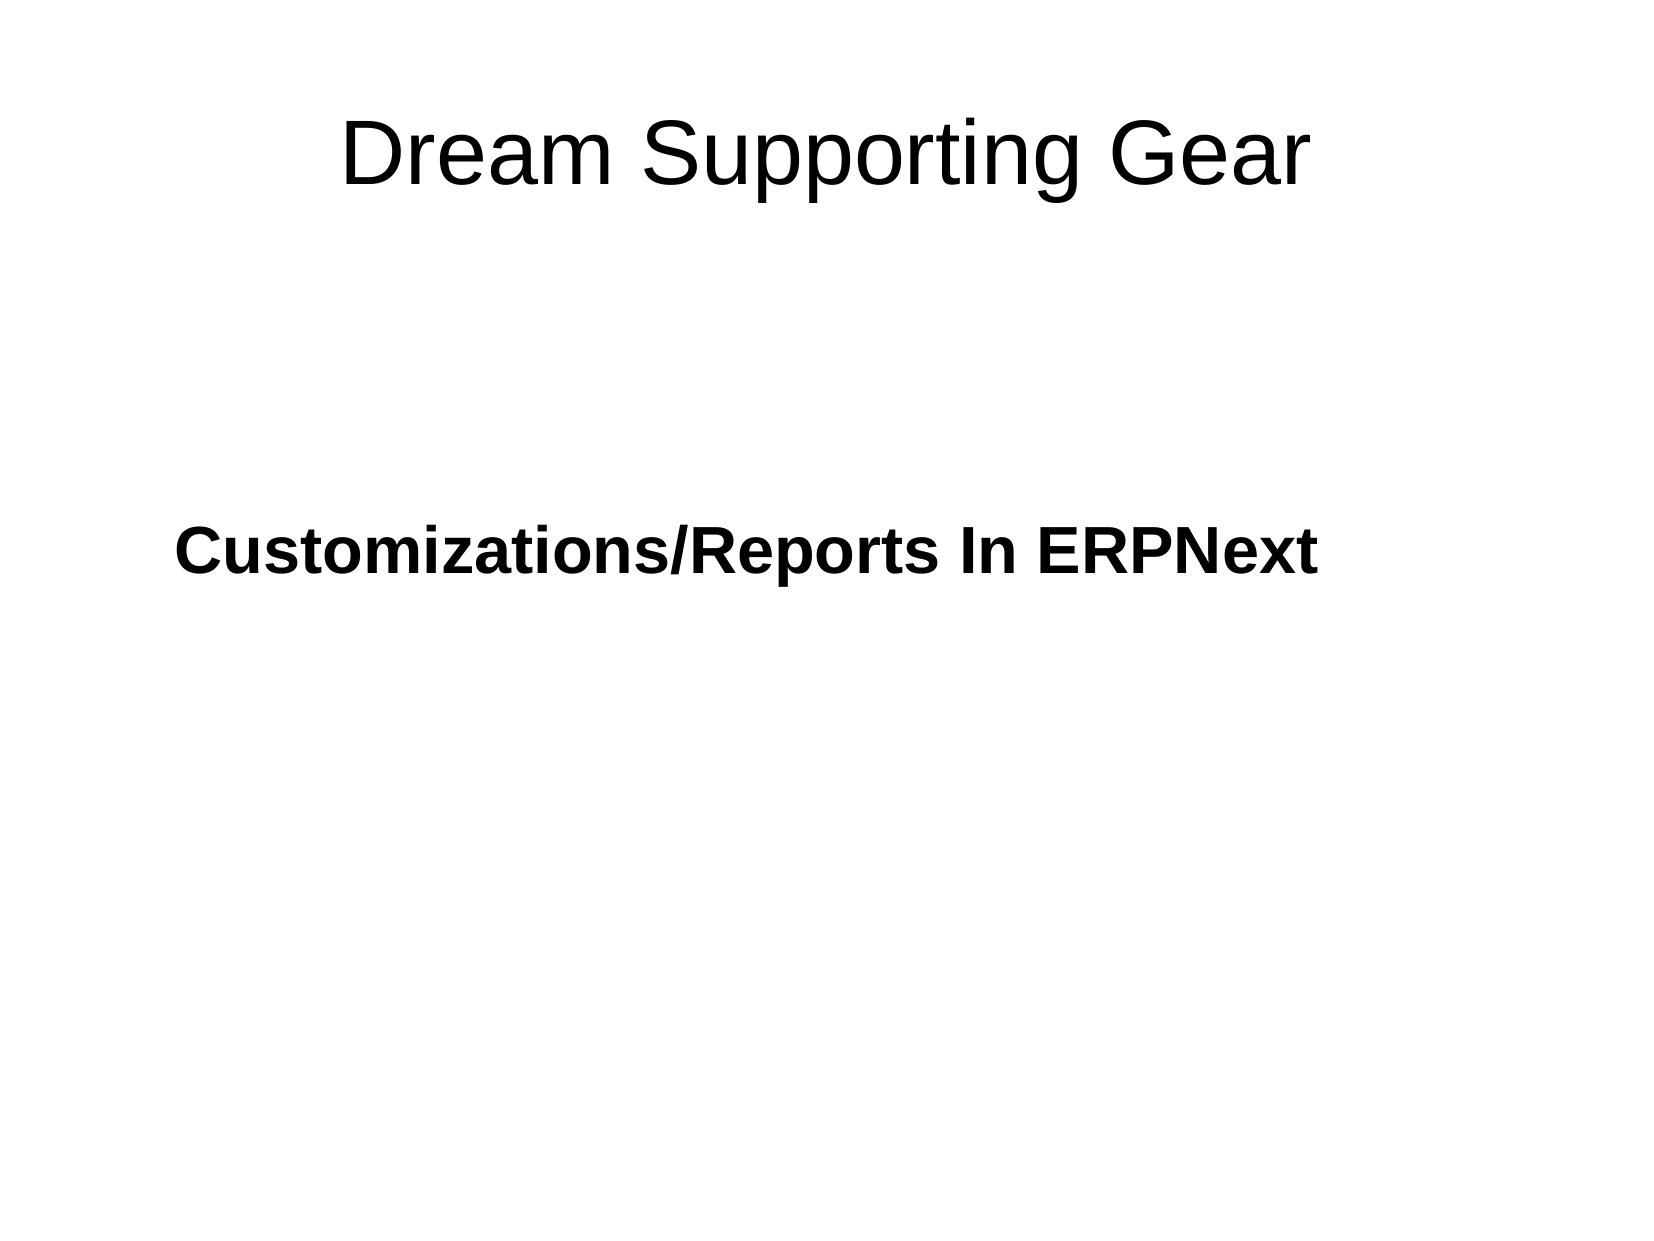

# Dream Supporting Gear
 Customizations/Reports In ERPNext